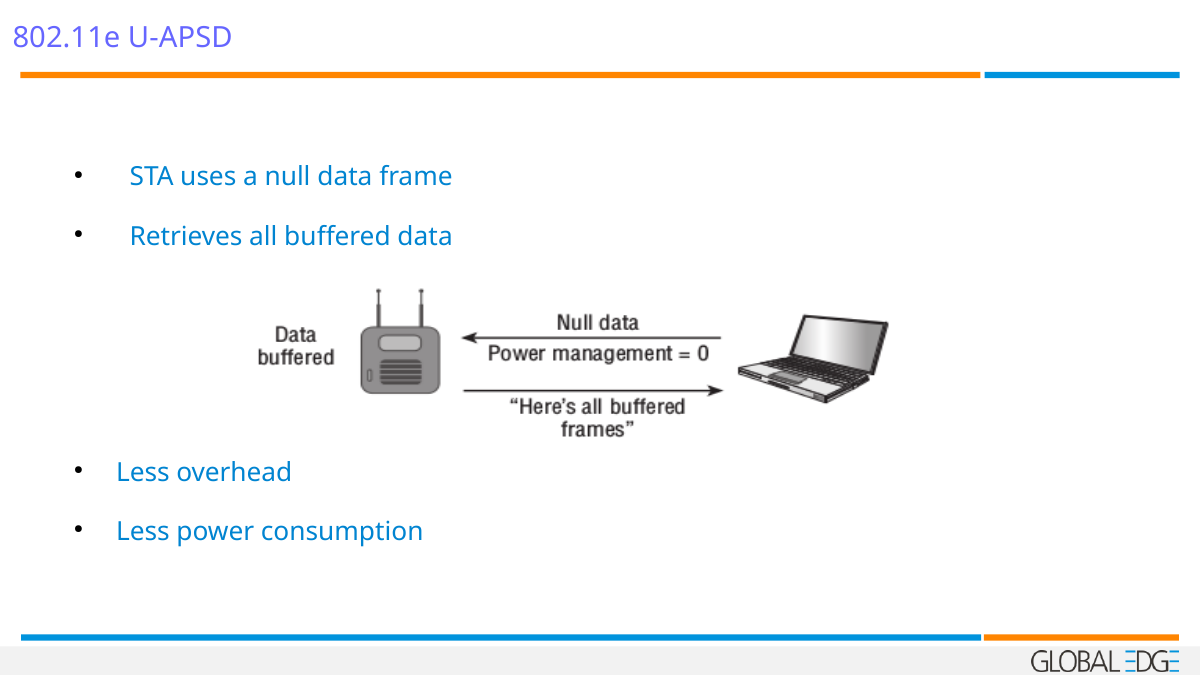

# 802.11e U-APSD
 STA uses a null data frame
 Retrieves all buffered data
Less overhead
Less power consumption
| |
| --- |